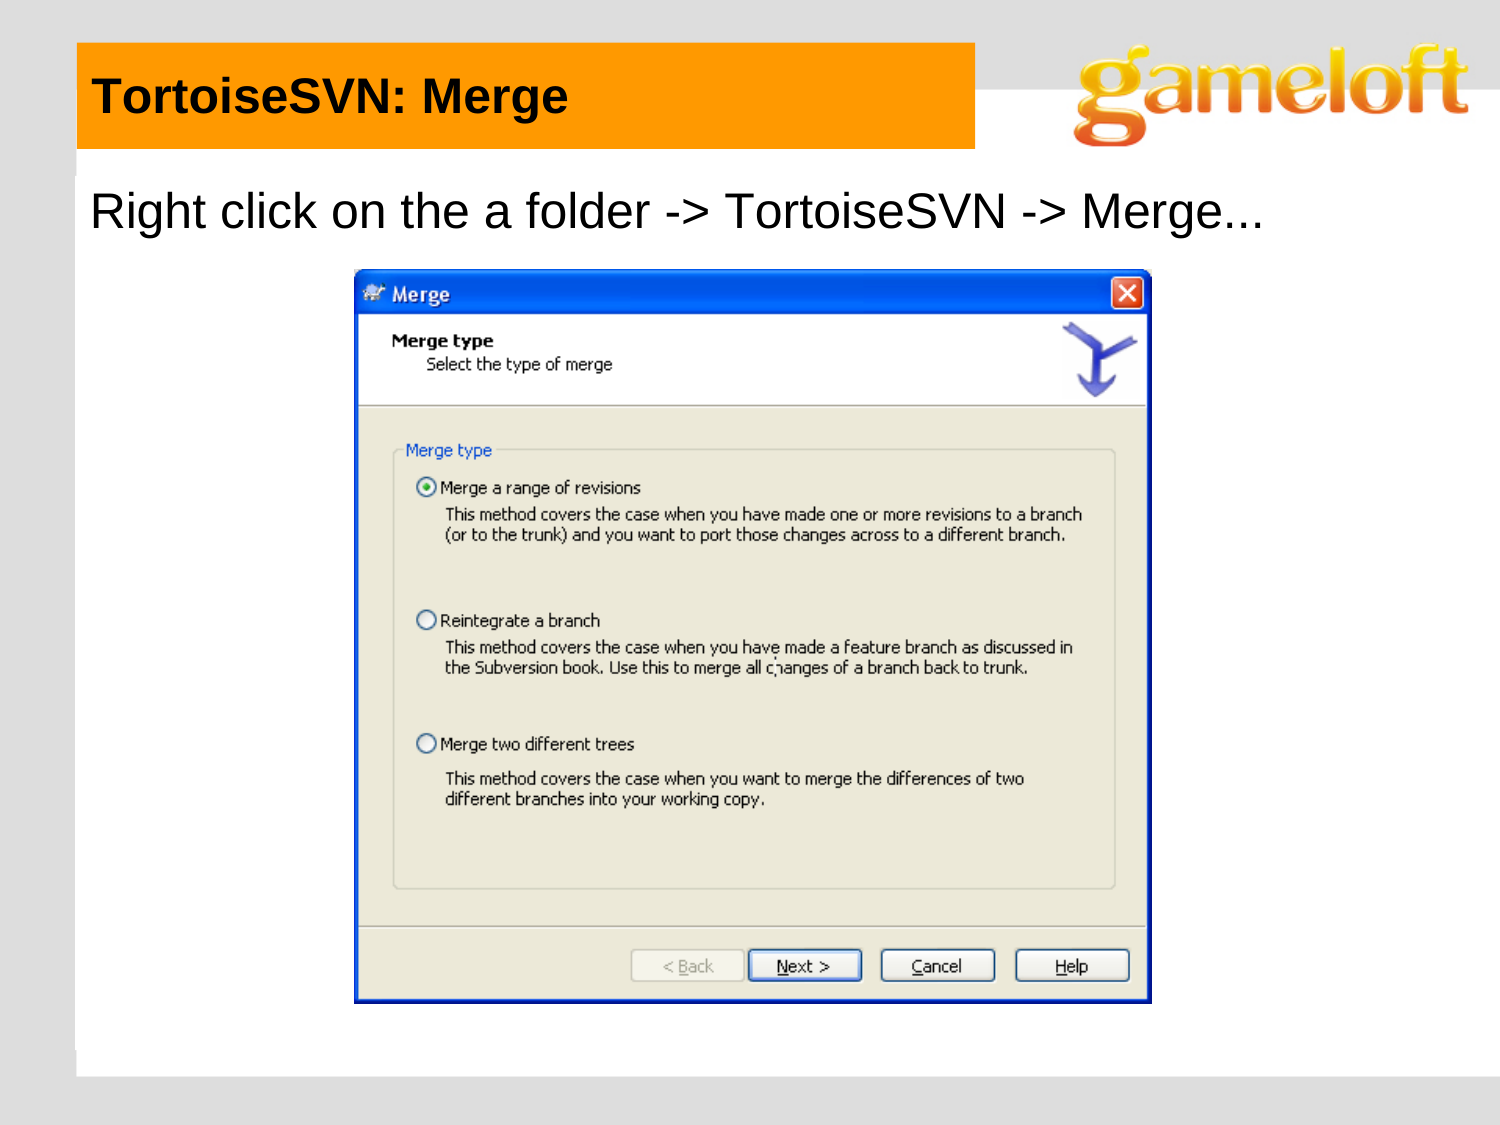

TortoiseSVN: Merge
Right click on the a folder -> TortoiseSVN -> Merge...